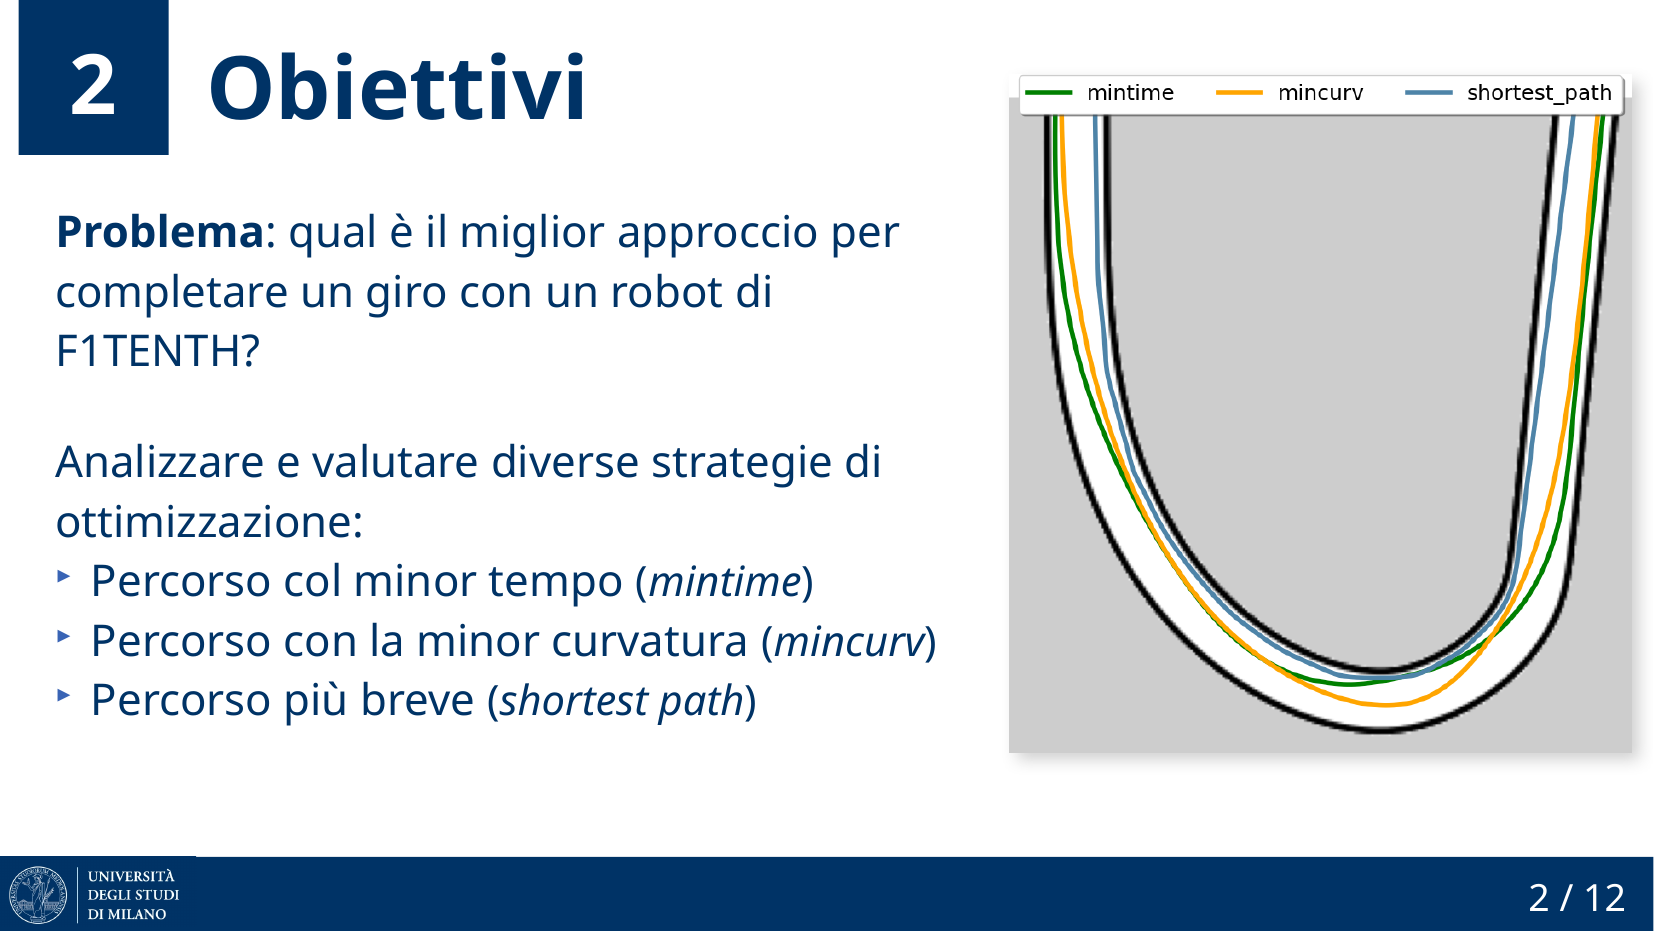

Obiettivi
2
Problema: qual è il miglior approccio per completare un giro con un robot di F1TENTH?
Analizzare e valutare diverse strategie di ottimizzazione:
Percorso col minor tempo (mintime)
Percorso con la minor curvatura (mincurv)
Percorso più breve (shortest path)
2 / 12